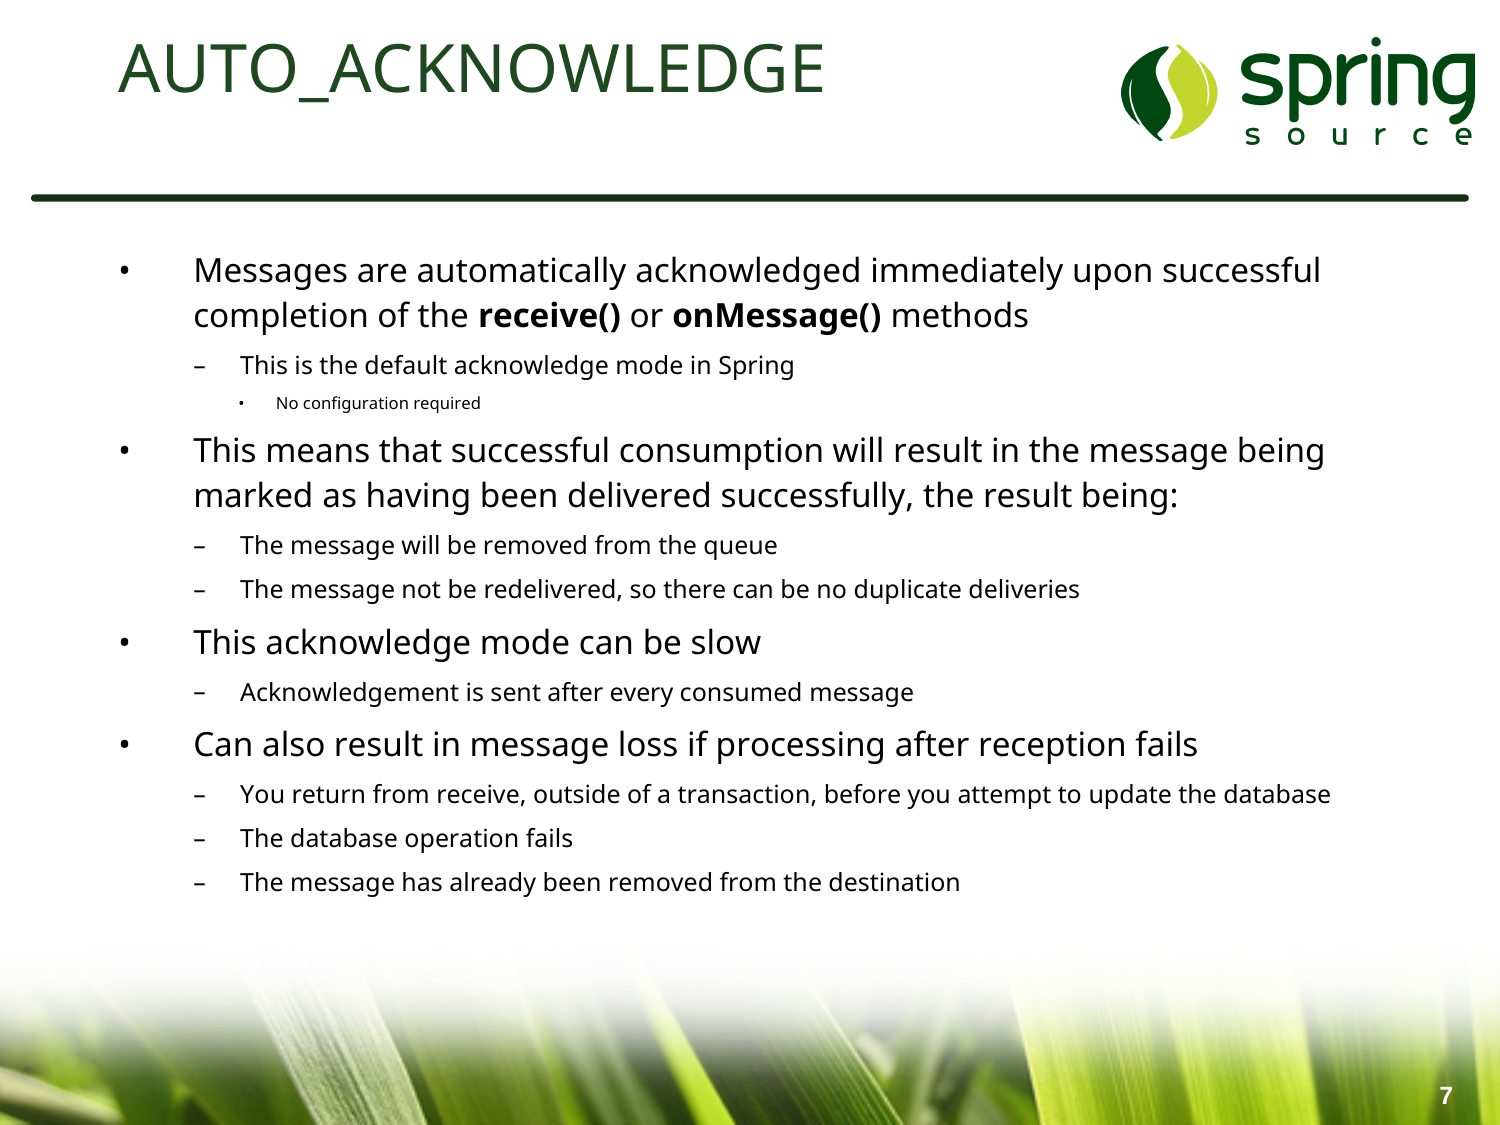

# AUTO_ACKNOWLEDGE
Messages are automatically acknowledged immediately upon successful completion of the receive() or onMessage() methods
This is the default acknowledge mode in Spring
No configuration required
This means that successful consumption will result in the message being marked as having been delivered successfully, the result being:
The message will be removed from the queue
The message not be redelivered, so there can be no duplicate deliveries
This acknowledge mode can be slow
Acknowledgement is sent after every consumed message
Can also result in message loss if processing after reception fails
You return from receive, outside of a transaction, before you attempt to update the database
The database operation fails
The message has already been removed from the destination